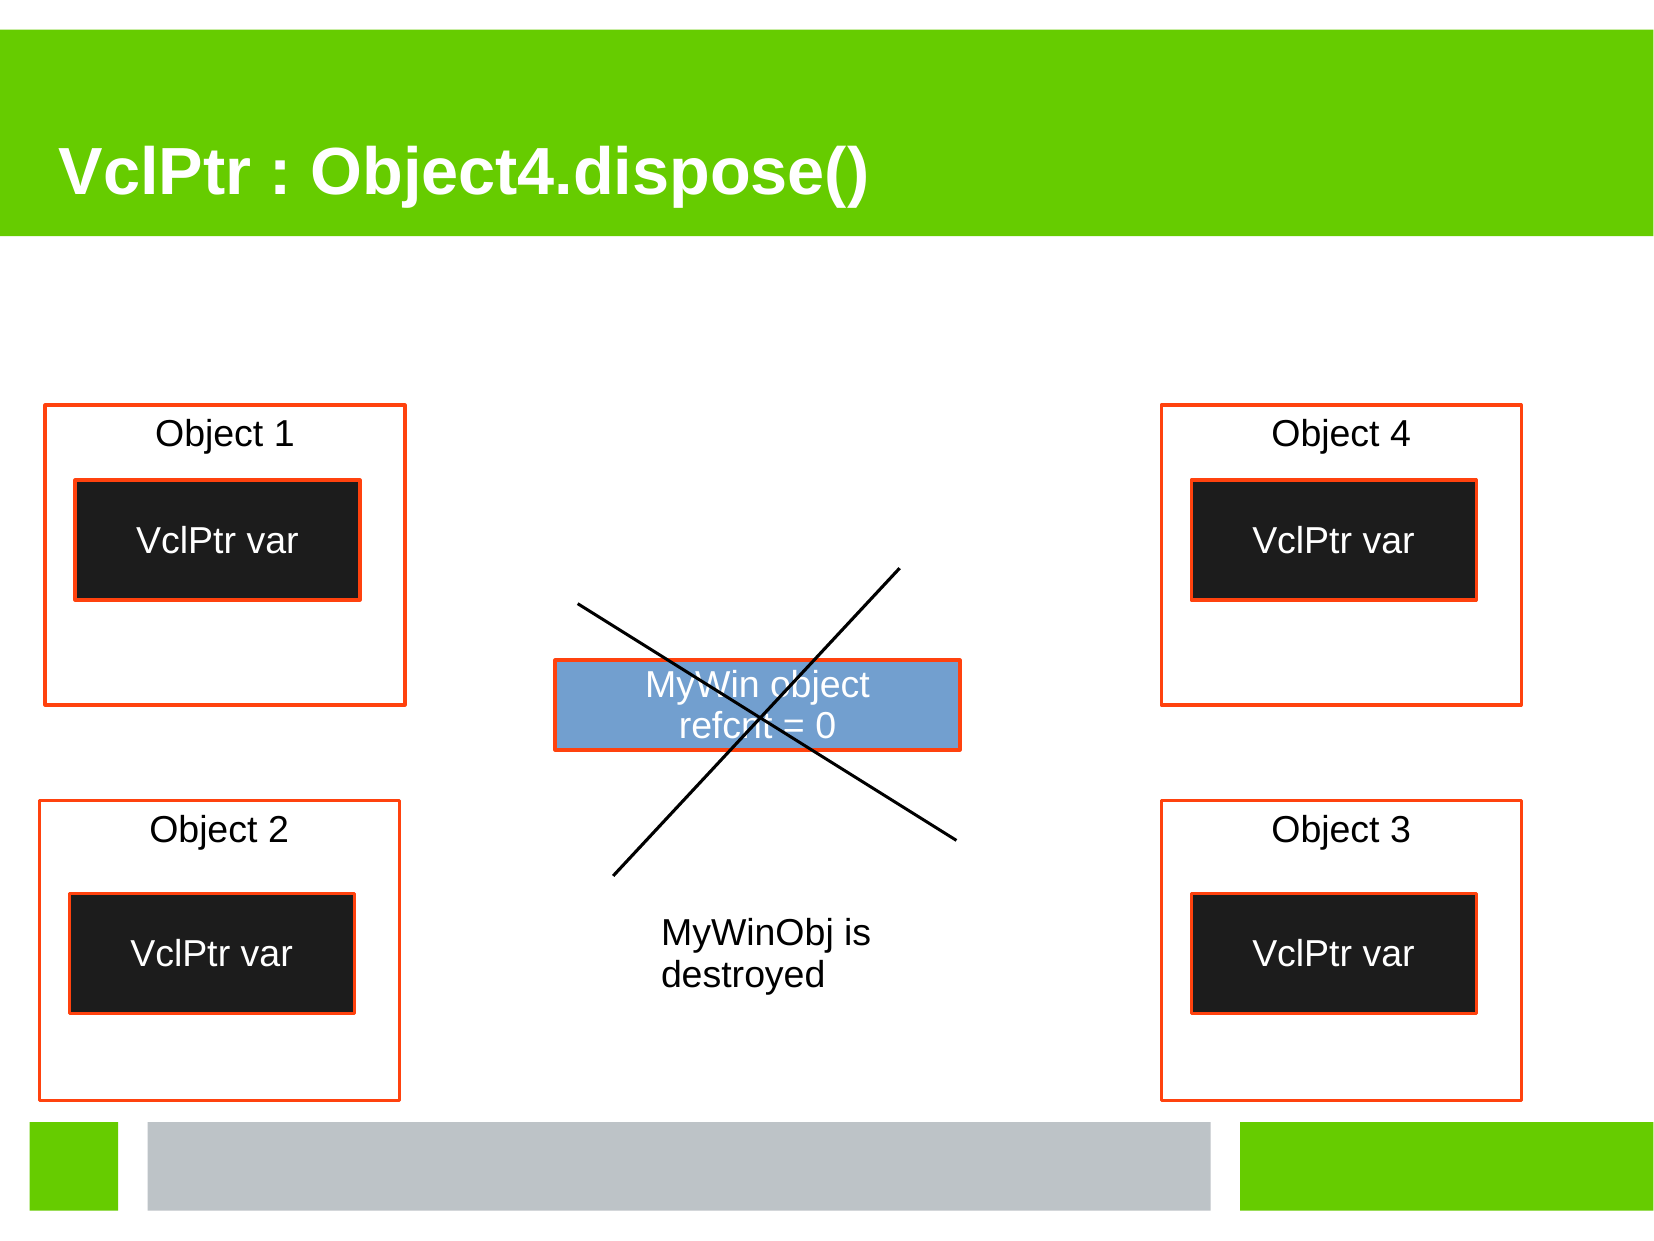

# VclPtr : Object4.dispose()
Object 1
Object 4
VclPtr var
VclPtr var
MyWin object
refcnt = 0
Object 2
Object 3
VclPtr var
VclPtr var
MyWinObj is destroyed